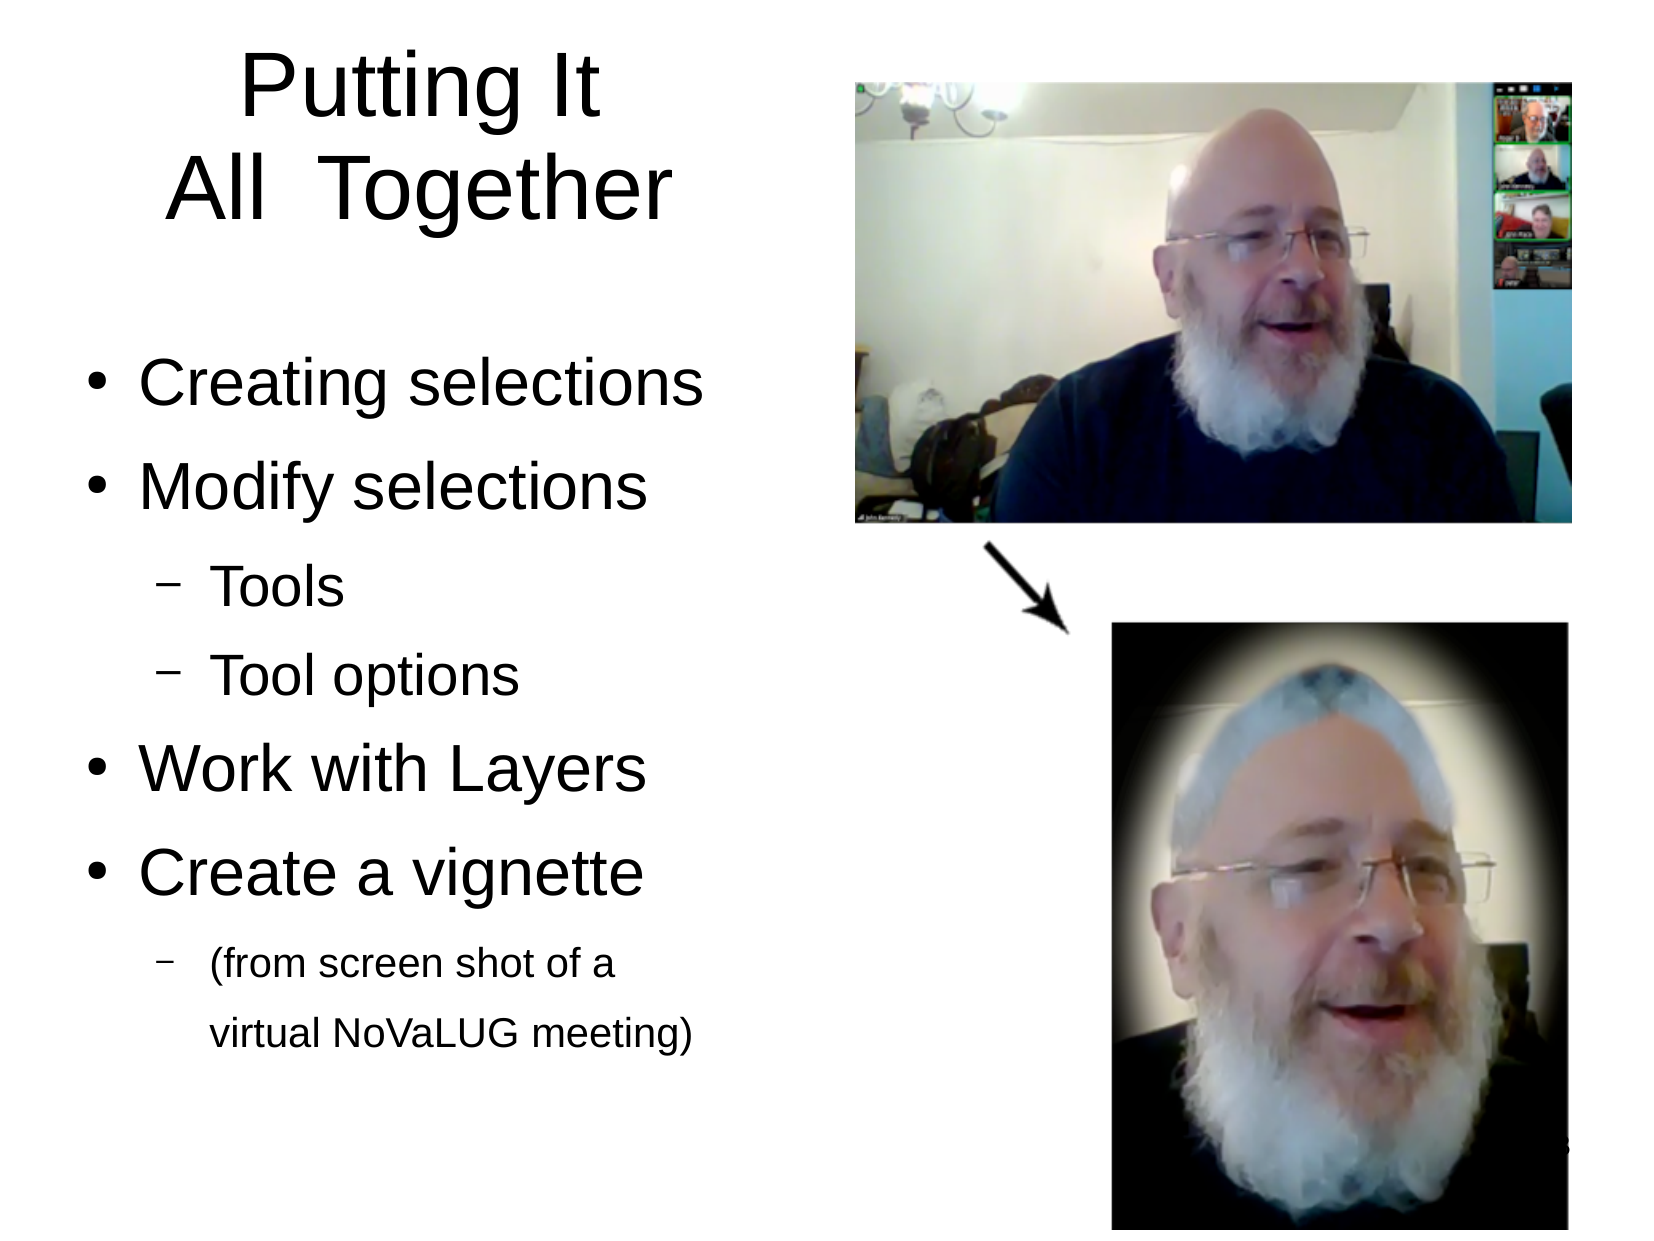

# Putting It All Together
Creating selections
Modify selections
Tools
Tool options
Work with Layers
Create a vignette
(from screen shot of a
virtual NoVaLUG meeting)
43